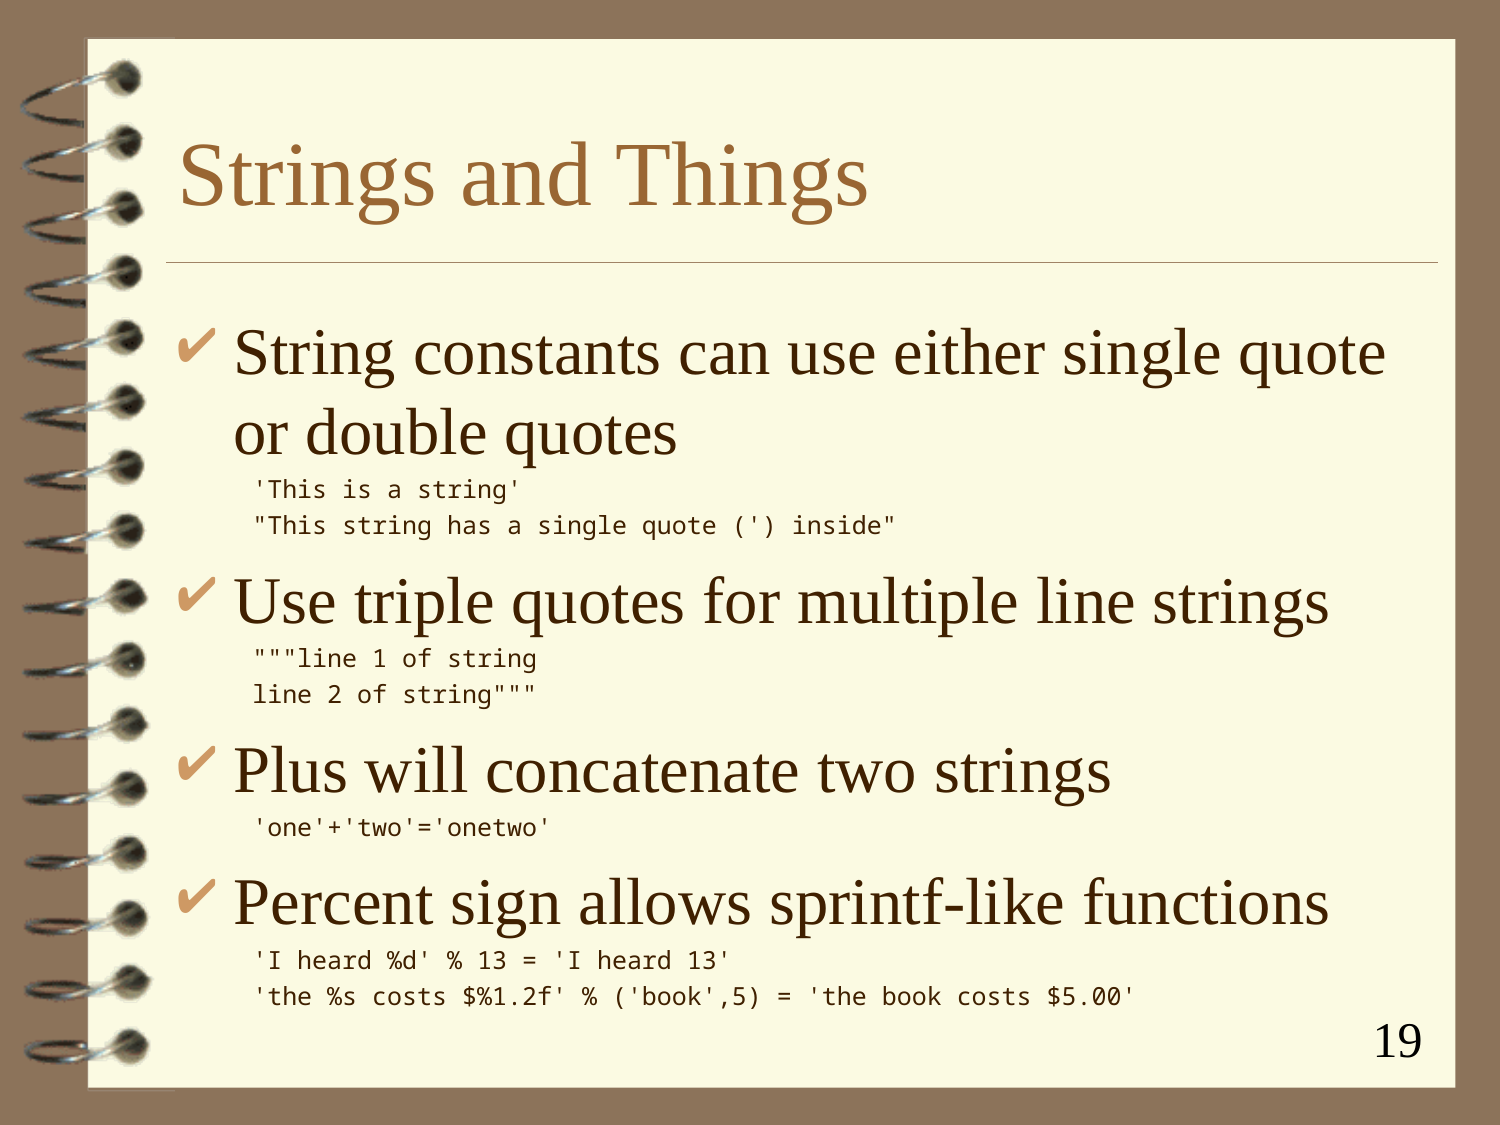

# Strings and Things
String constants can use either single quote or double quotes
'This is a string'
"This string has a single quote (') inside"
Use triple quotes for multiple line strings
"""line 1 of string
line 2 of string"""
Plus will concatenate two strings
'one'+'two'='onetwo'
Percent sign allows sprintf-like functions
'I heard %d' % 13 = 'I heard 13'
'the %s costs $%1.2f' % ('book',5) = 'the book costs $5.00'
19